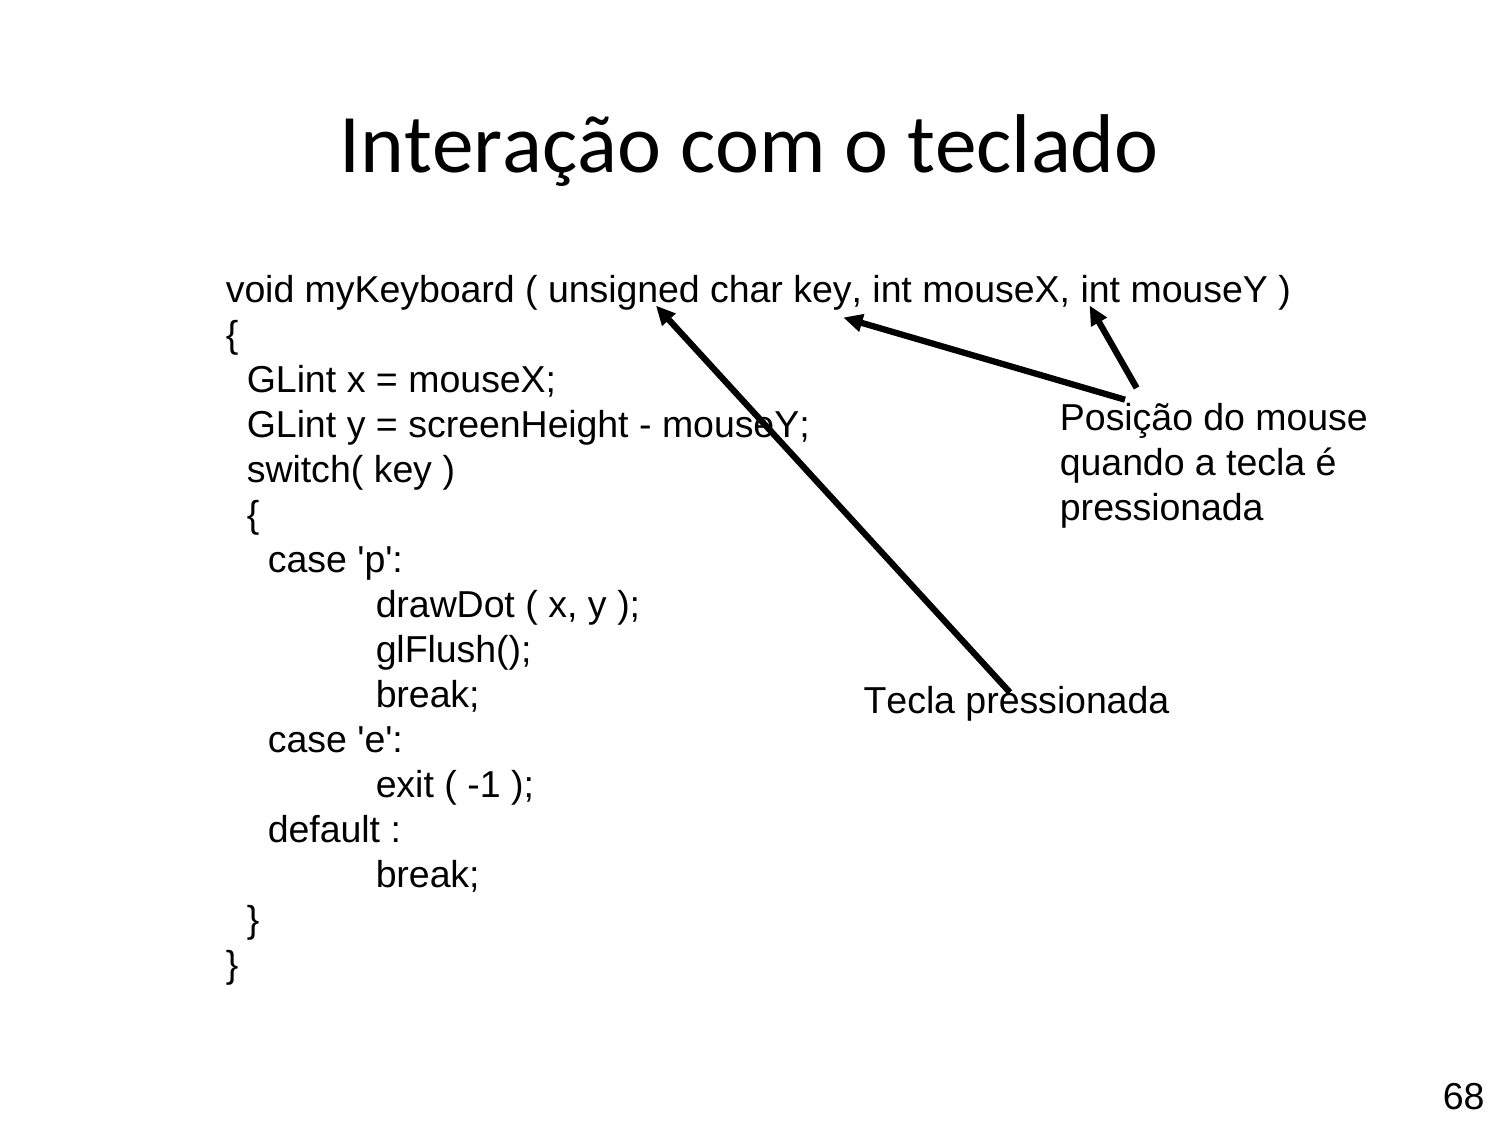

# Interação com o teclado
void myKeyboard ( unsigned char key, int mouseX, int mouseY )
{
 GLint x = mouseX;
 GLint y = screenHeight - mouseY;
 switch( key )
 {
 case 'p':
 	drawDot ( x, y );
 	glFlush();
	break;
 case 'e':
	exit ( -1 );
 default :
	break;
 }
}
Posição do mouse quando a tecla é pressionada
Tecla pressionada
68